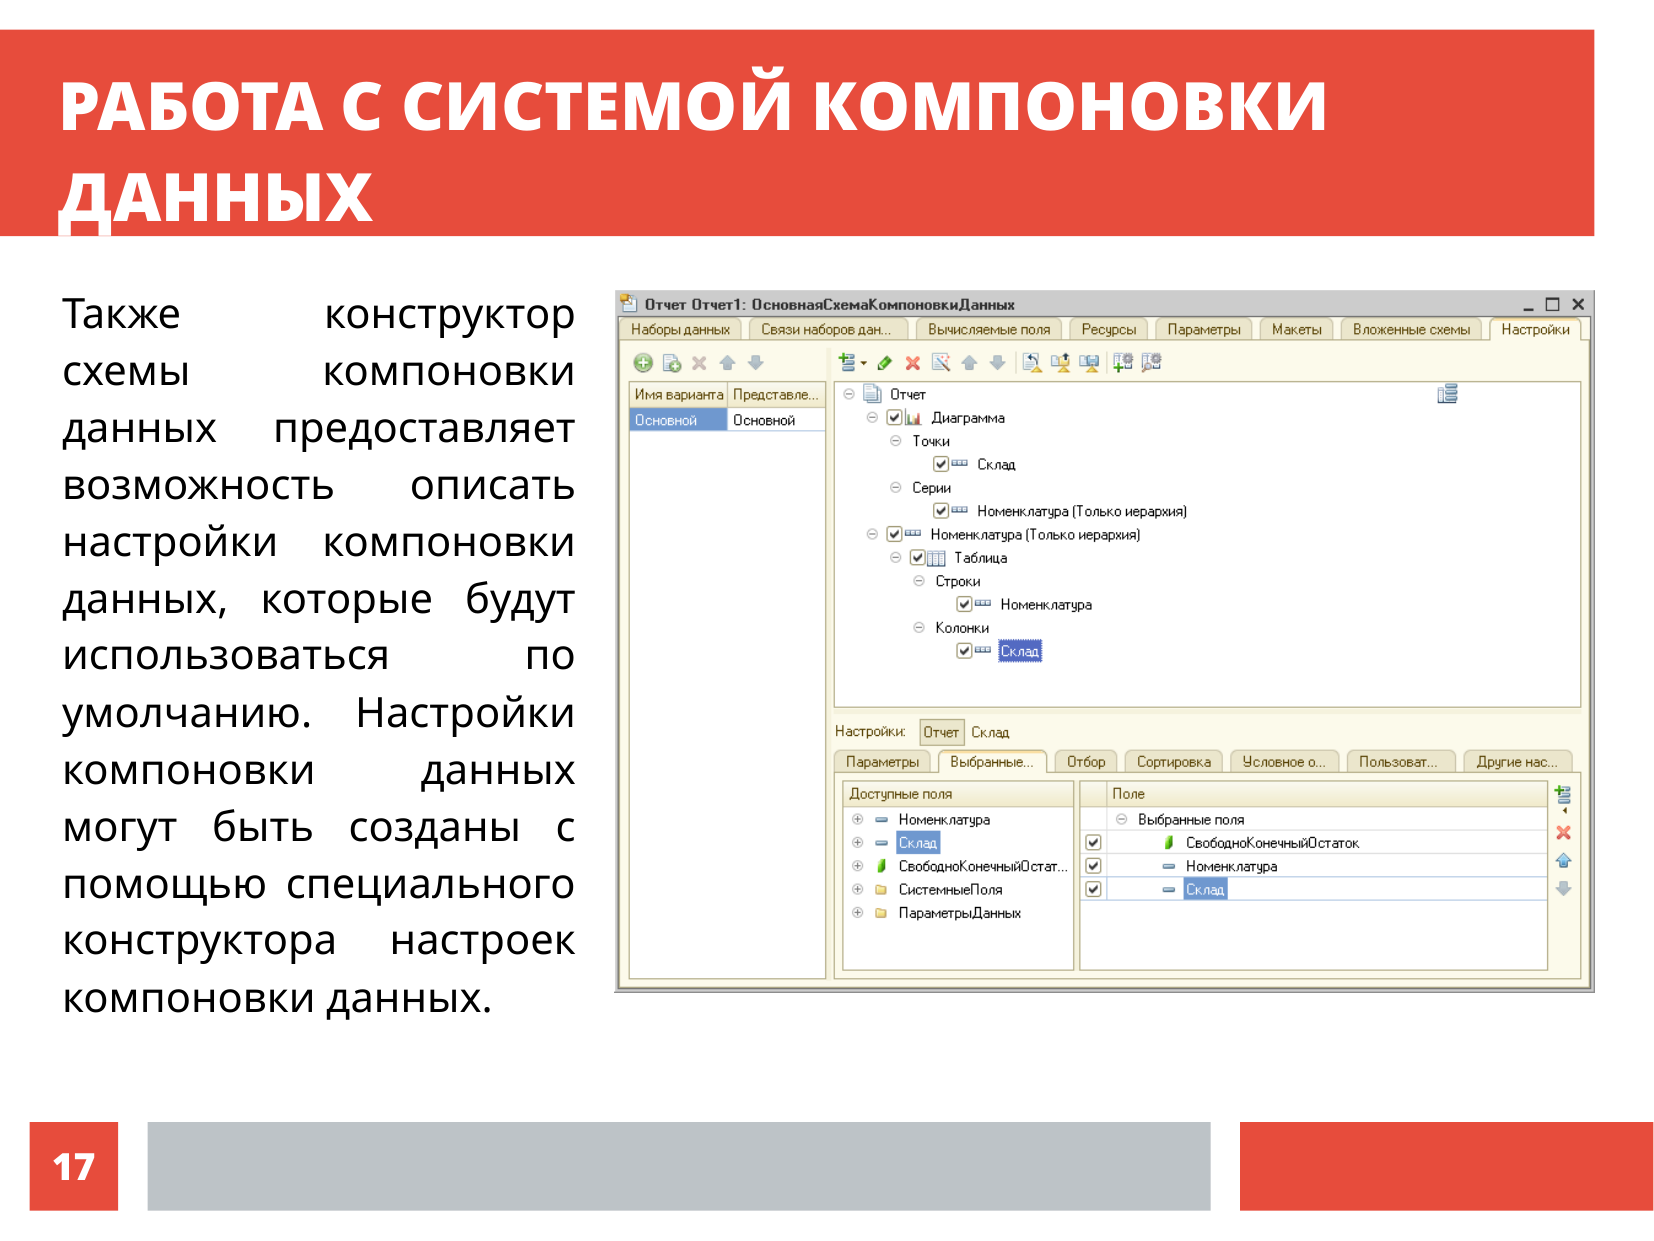

# РАБОТА С СИСТЕМОЙ КОМПОНОВКИ ДАННЫХ
Также конструктор схемы компоновки данных предоставляет возможность описать настройки компоновки данных, которые будут использоваться по умолчанию. Настройки компоновки данных могут быть созданы с помощью специального конструктора настроек компоновки данных.
17